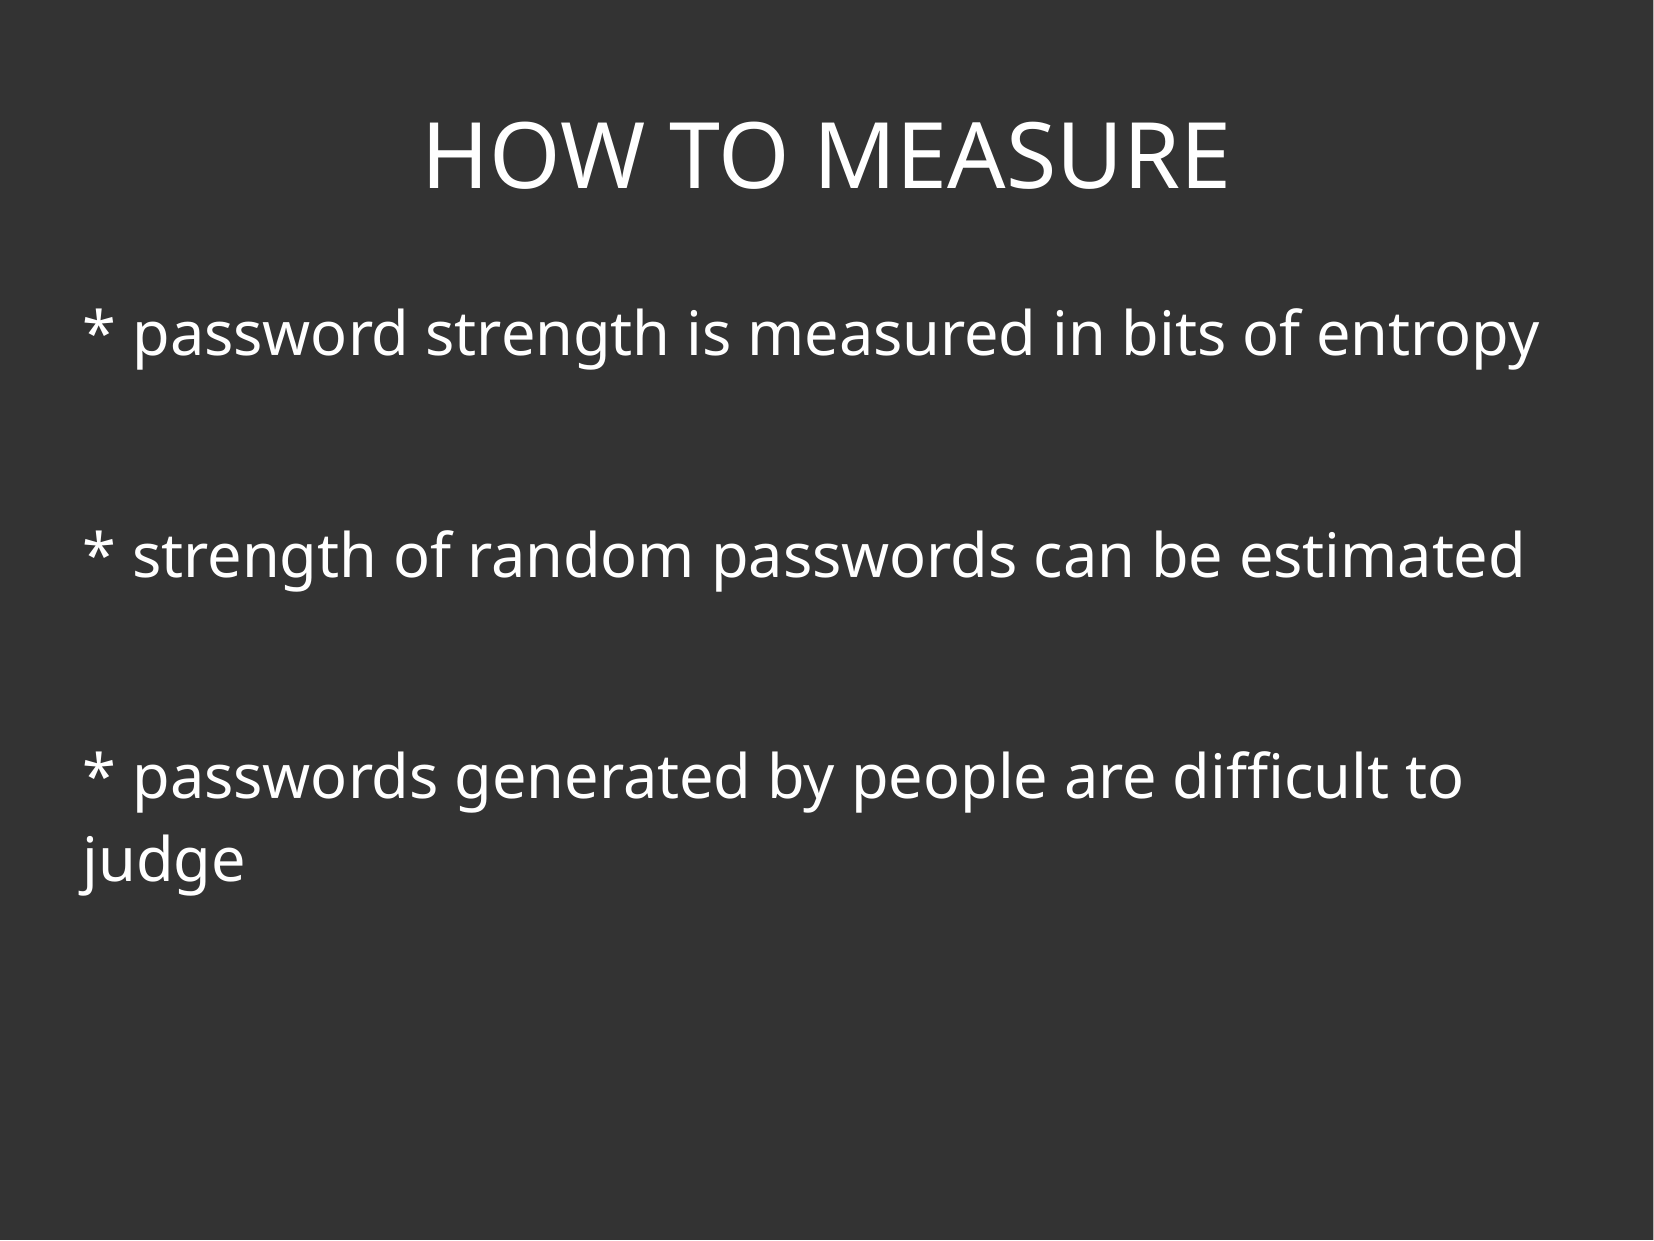

# HOW TO MEASURE
* password strength is measured in bits of entropy
* strength of random passwords can be estimated
* passwords generated by people are difficult to judge